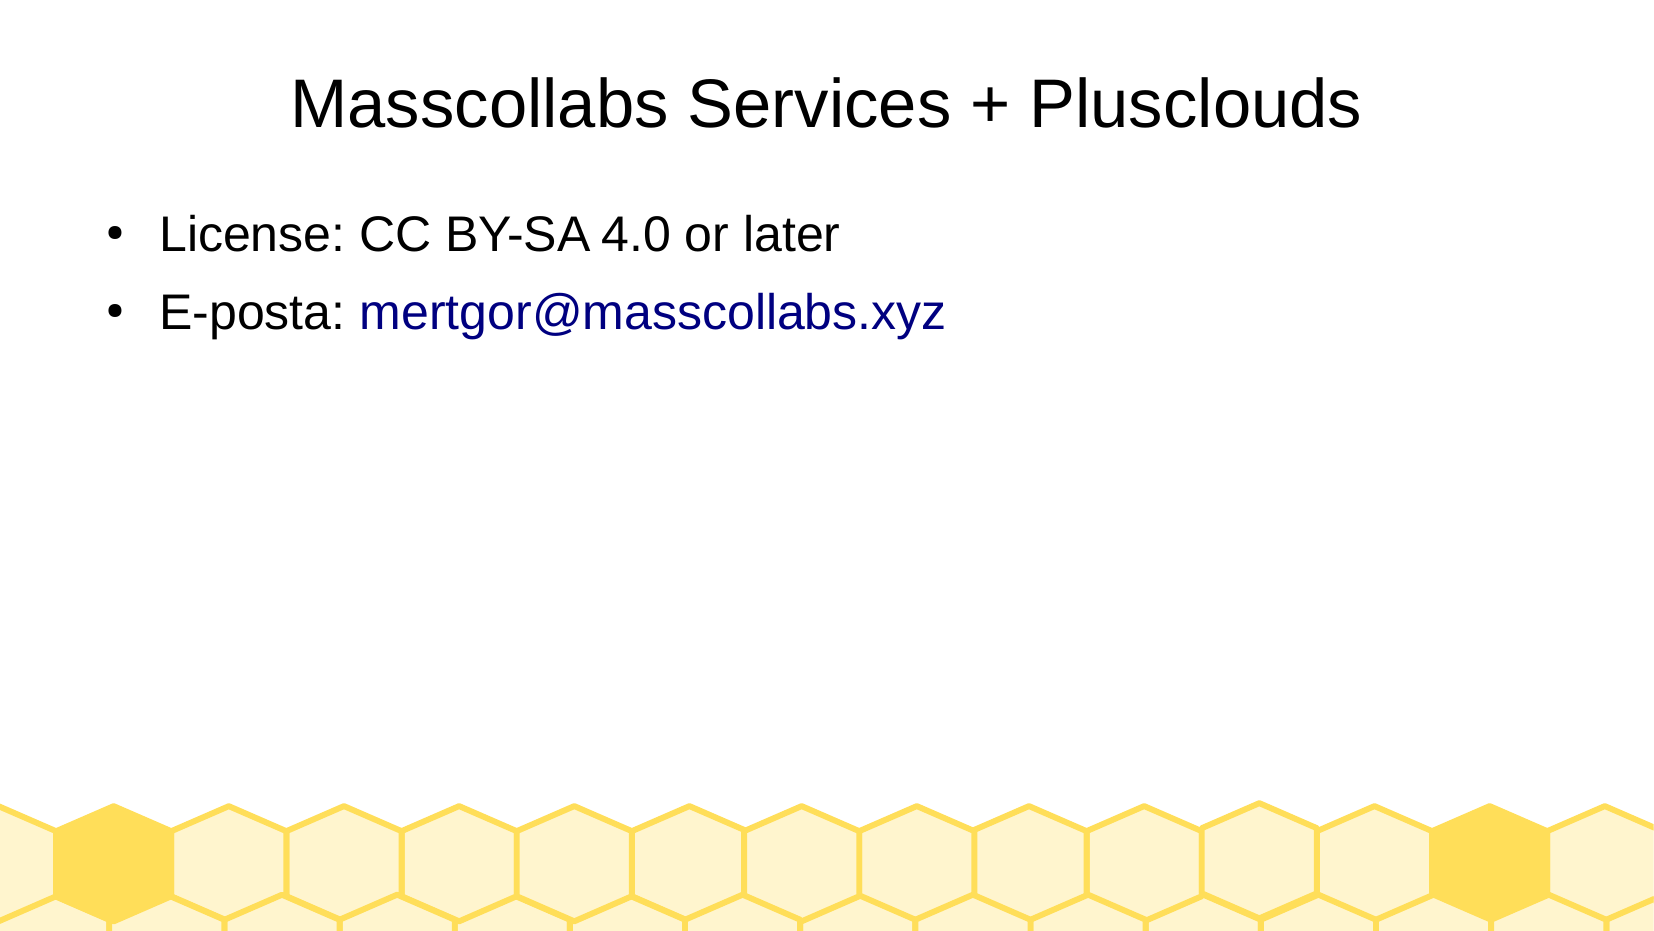

# Masscollabs Services + Plusclouds
License: CC BY-SA 4.0 or later
E-posta: mertgor@masscollabs.xyz